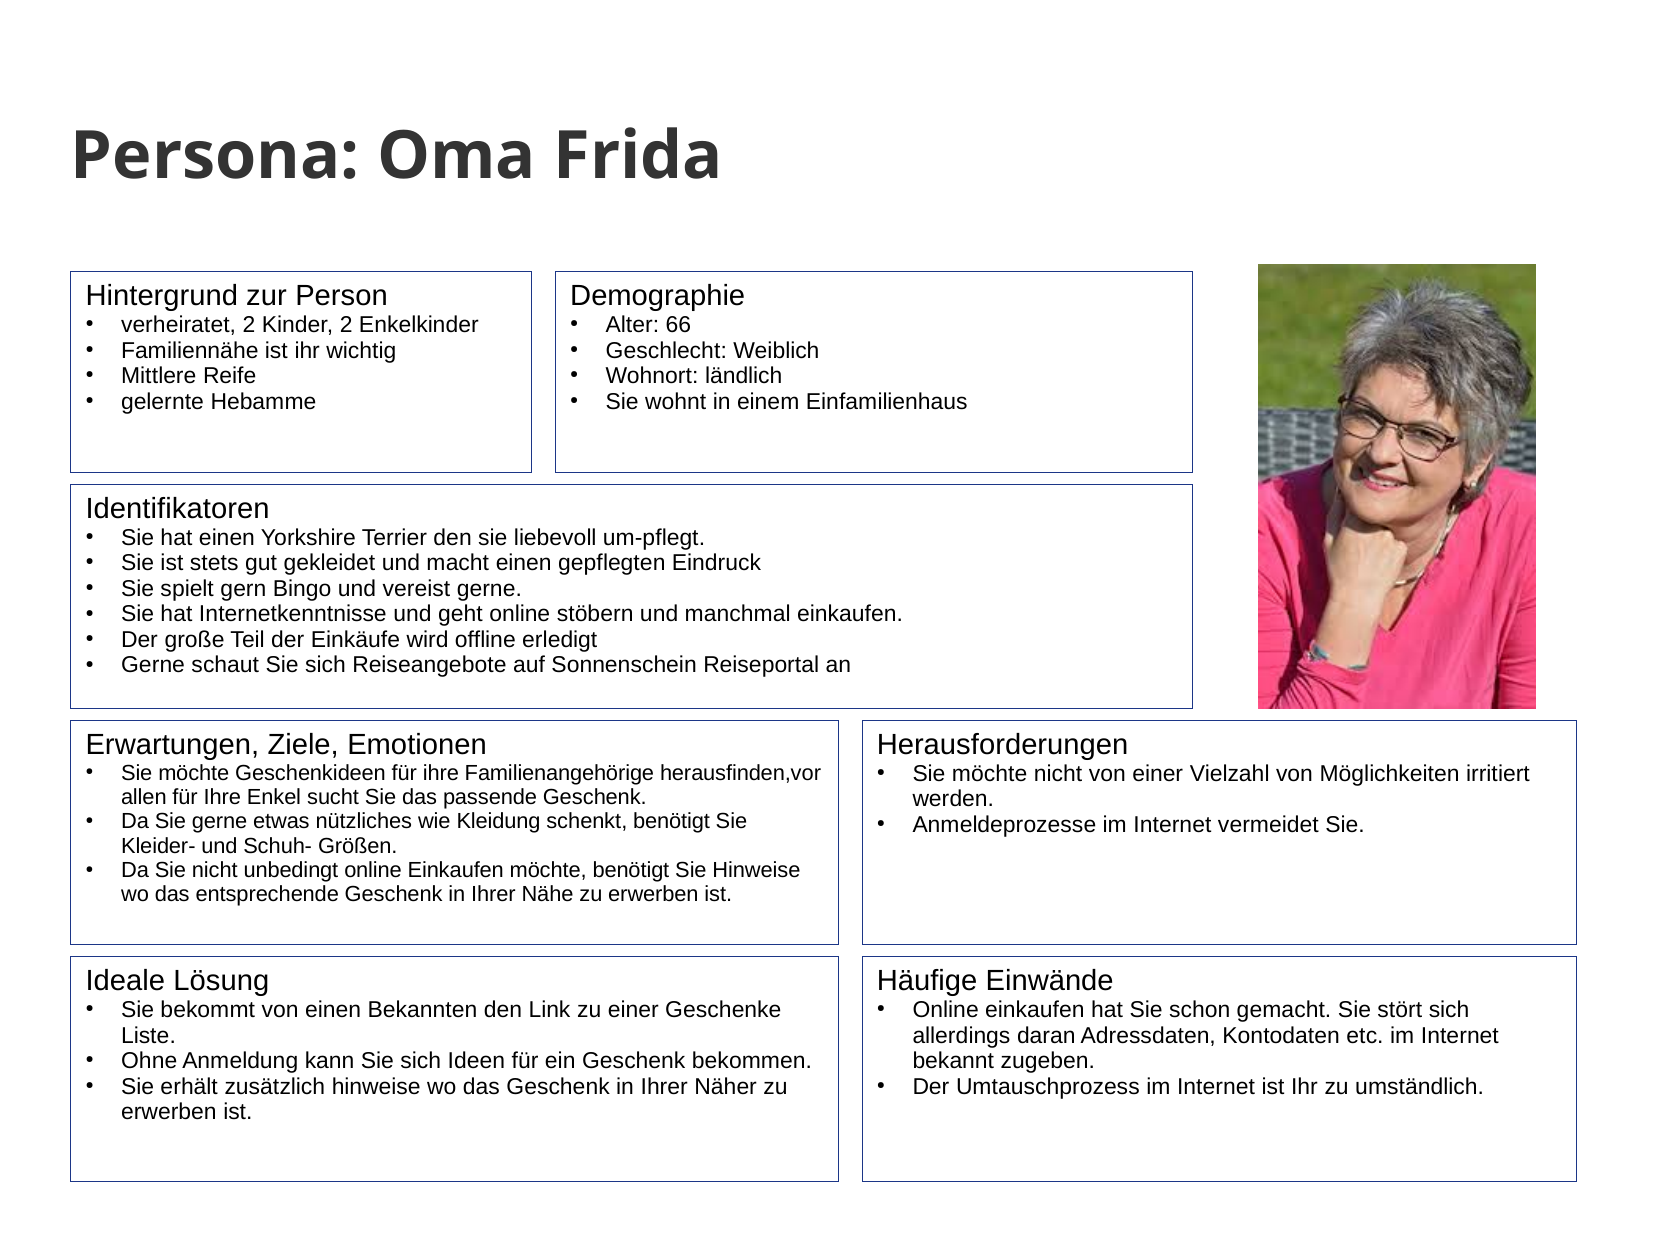

# Persona: Oma Frida
Hintergrund zur Person
verheiratet, 2 Kinder, 2 Enkelkinder
Familiennähe ist ihr wichtig
Mittlere Reife
gelernte Hebamme
Demographie
Alter: 66
Geschlecht: Weiblich
Wohnort: ländlich
Sie wohnt in einem Einfamilienhaus
Identifikatoren
Sie hat einen Yorkshire Terrier den sie liebevoll um-pflegt.
Sie ist stets gut gekleidet und macht einen gepflegten Eindruck
Sie spielt gern Bingo und vereist gerne.
Sie hat Internetkenntnisse und geht online stöbern und manchmal einkaufen.
Der große Teil der Einkäufe wird offline erledigt
Gerne schaut Sie sich Reiseangebote auf Sonnenschein Reiseportal an
Erwartungen, Ziele, Emotionen
Sie möchte Geschenkideen für ihre Familienangehörige herausfinden,vor allen für Ihre Enkel sucht Sie das passende Geschenk.
Da Sie gerne etwas nützliches wie Kleidung schenkt, benötigt Sie Kleider- und Schuh- Größen.
Da Sie nicht unbedingt online Einkaufen möchte, benötigt Sie Hinweise wo das entsprechende Geschenk in Ihrer Nähe zu erwerben ist.
Herausforderungen
Sie möchte nicht von einer Vielzahl von Möglichkeiten irritiert werden.
Anmeldeprozesse im Internet vermeidet Sie.
Ideale Lösung
Sie bekommt von einen Bekannten den Link zu einer Geschenke Liste.
Ohne Anmeldung kann Sie sich Ideen für ein Geschenk bekommen.
Sie erhält zusätzlich hinweise wo das Geschenk in Ihrer Näher zu erwerben ist.
Häufige Einwände
Online einkaufen hat Sie schon gemacht. Sie stört sich allerdings daran Adressdaten, Kontodaten etc. im Internet bekannt zugeben.
Der Umtauschprozess im Internet ist Ihr zu umständlich.
3